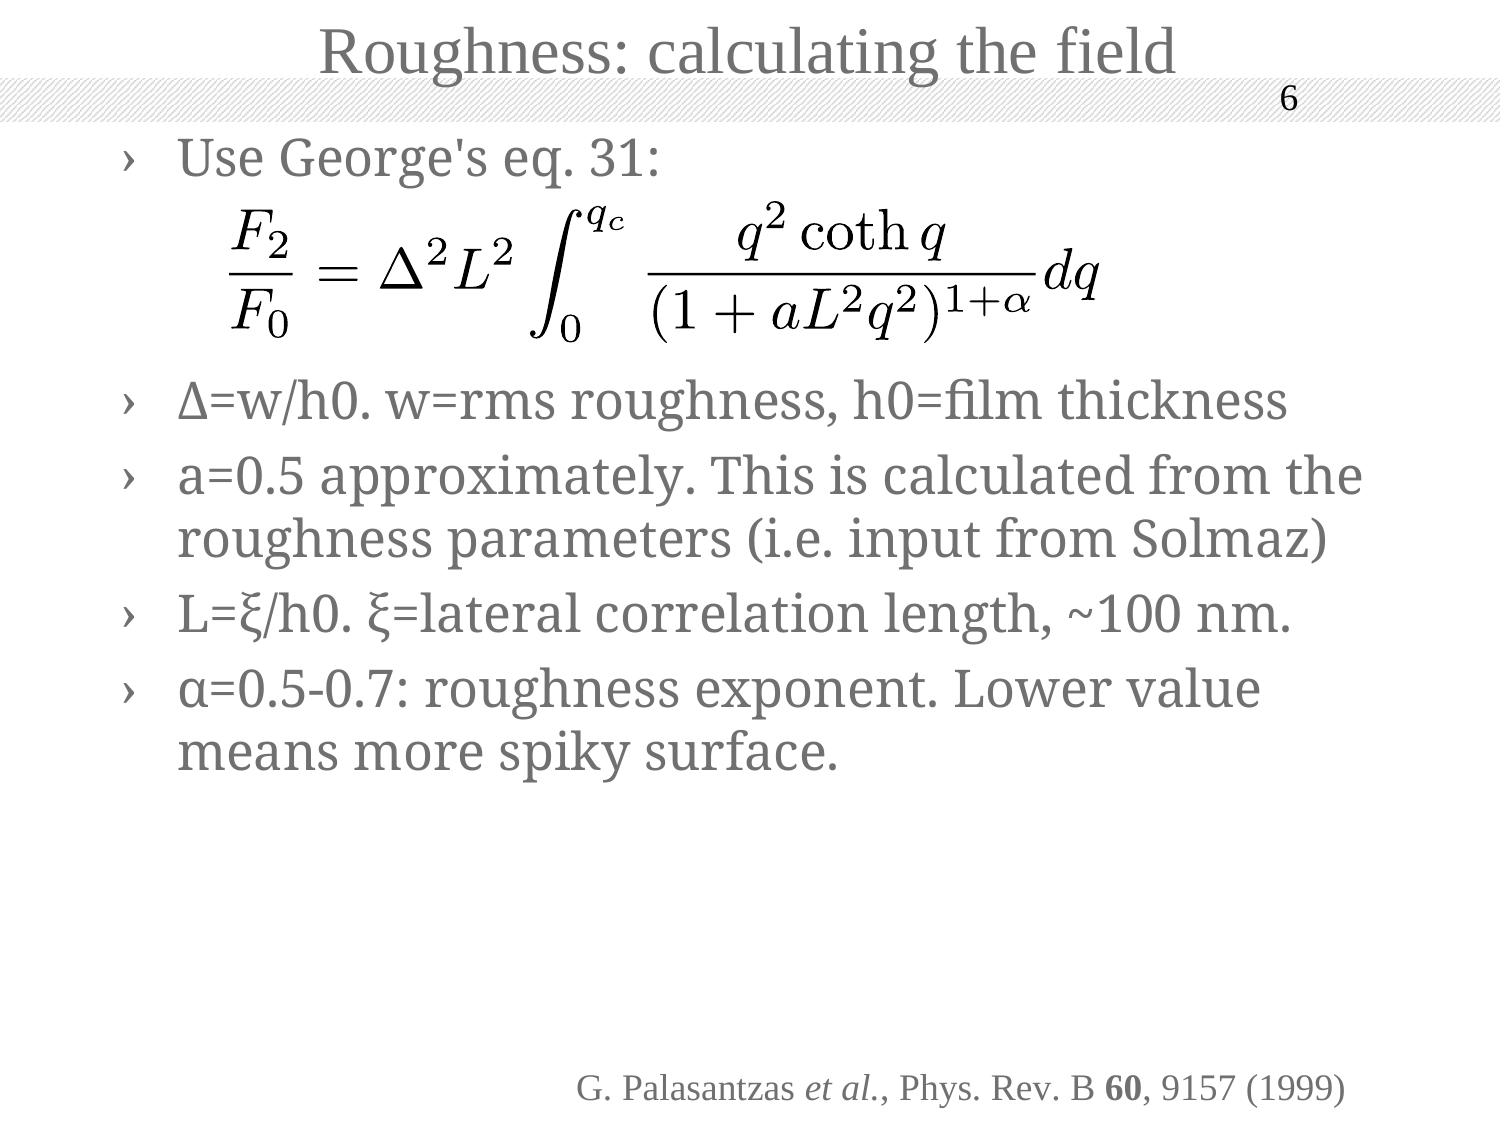

# Roughness: calculating the field
6
Use George's eq. 31:
Δ=w/h0. w=rms roughness, h0=film thickness
a=0.5 approximately. This is calculated from the roughness parameters (i.e. input from Solmaz)
L=ξ/h0. ξ=lateral correlation length, ~100 nm.
α=0.5-0.7: roughness exponent. Lower value means more spiky surface.
7-2-11
G. Palasantzas et al., Phys. Rev. B 60, 9157 (1999)